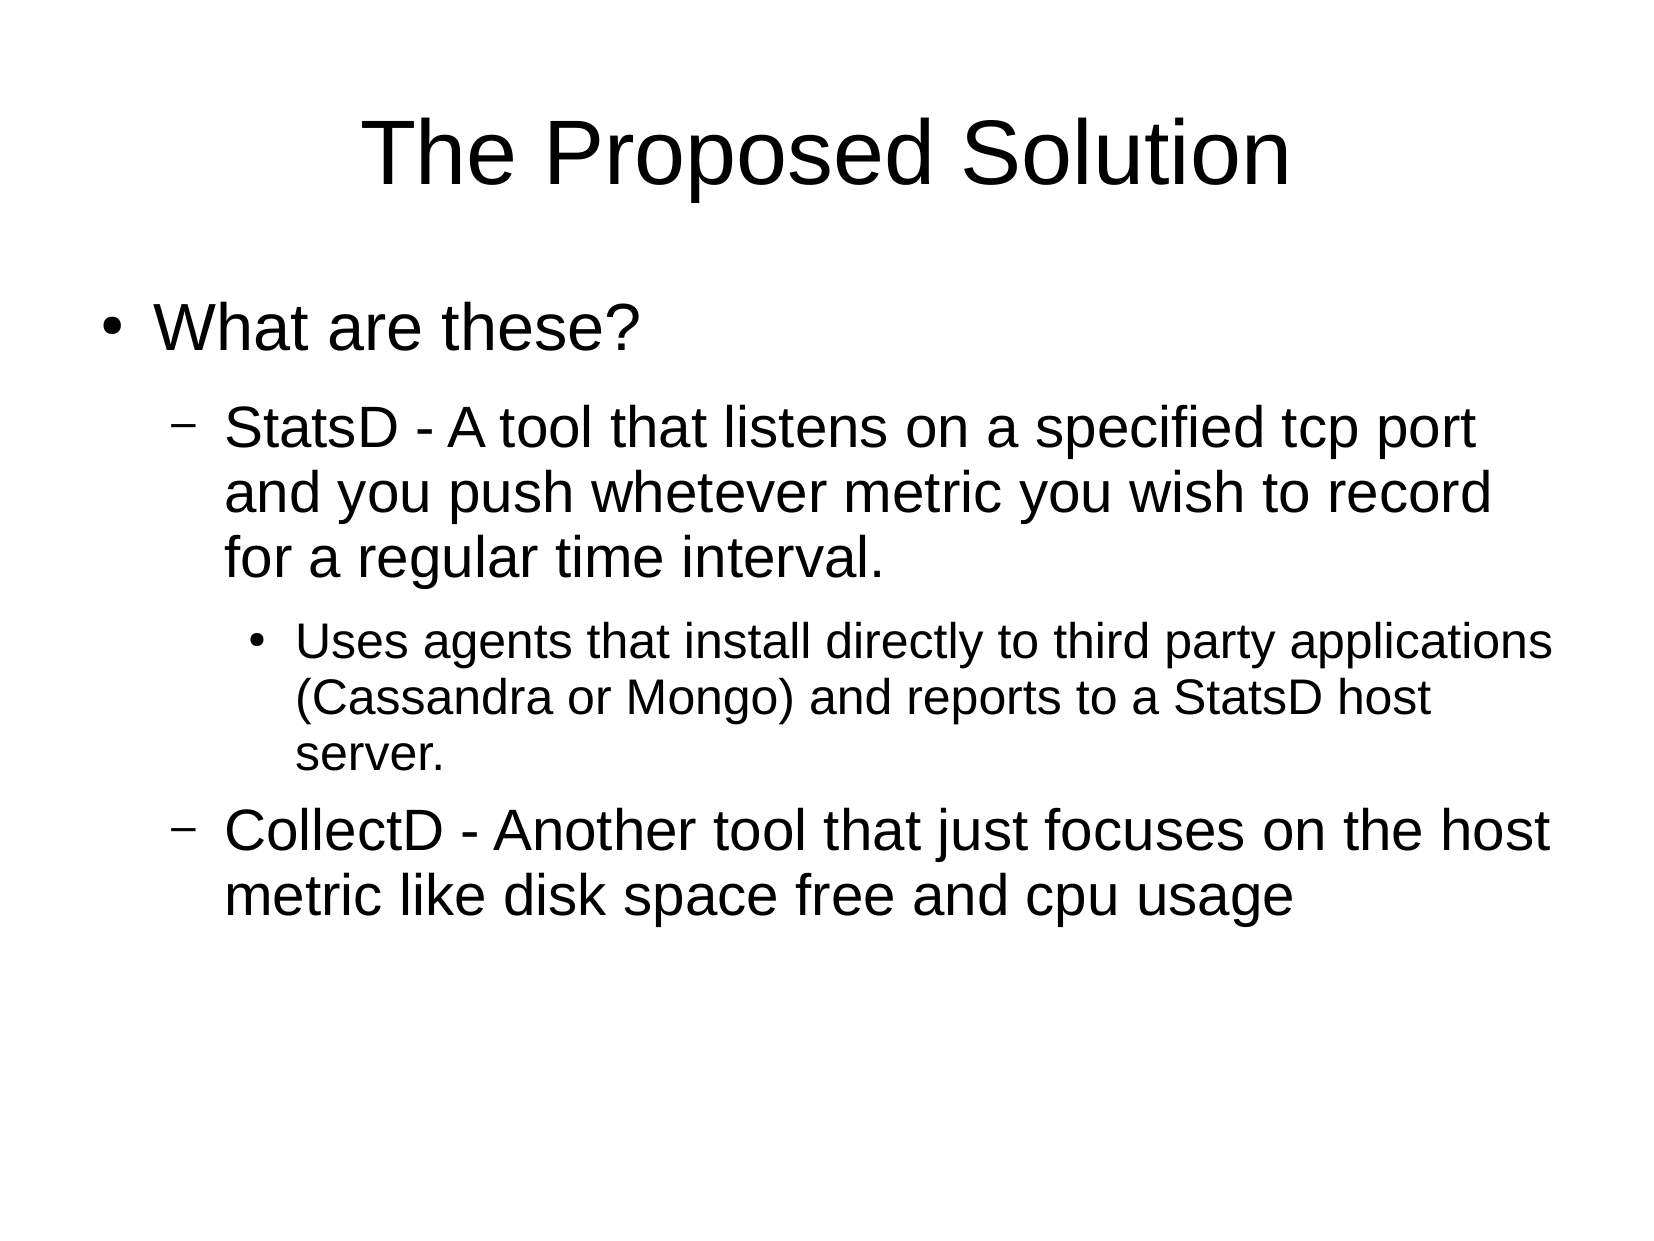

# The Proposed Solution
What are these?
StatsD - A tool that listens on a specified tcp port and you push whetever metric you wish to record for a regular time interval.
Uses agents that install directly to third party applications (Cassandra or Mongo) and reports to a StatsD host server.
CollectD - Another tool that just focuses on the host metric like disk space free and cpu usage